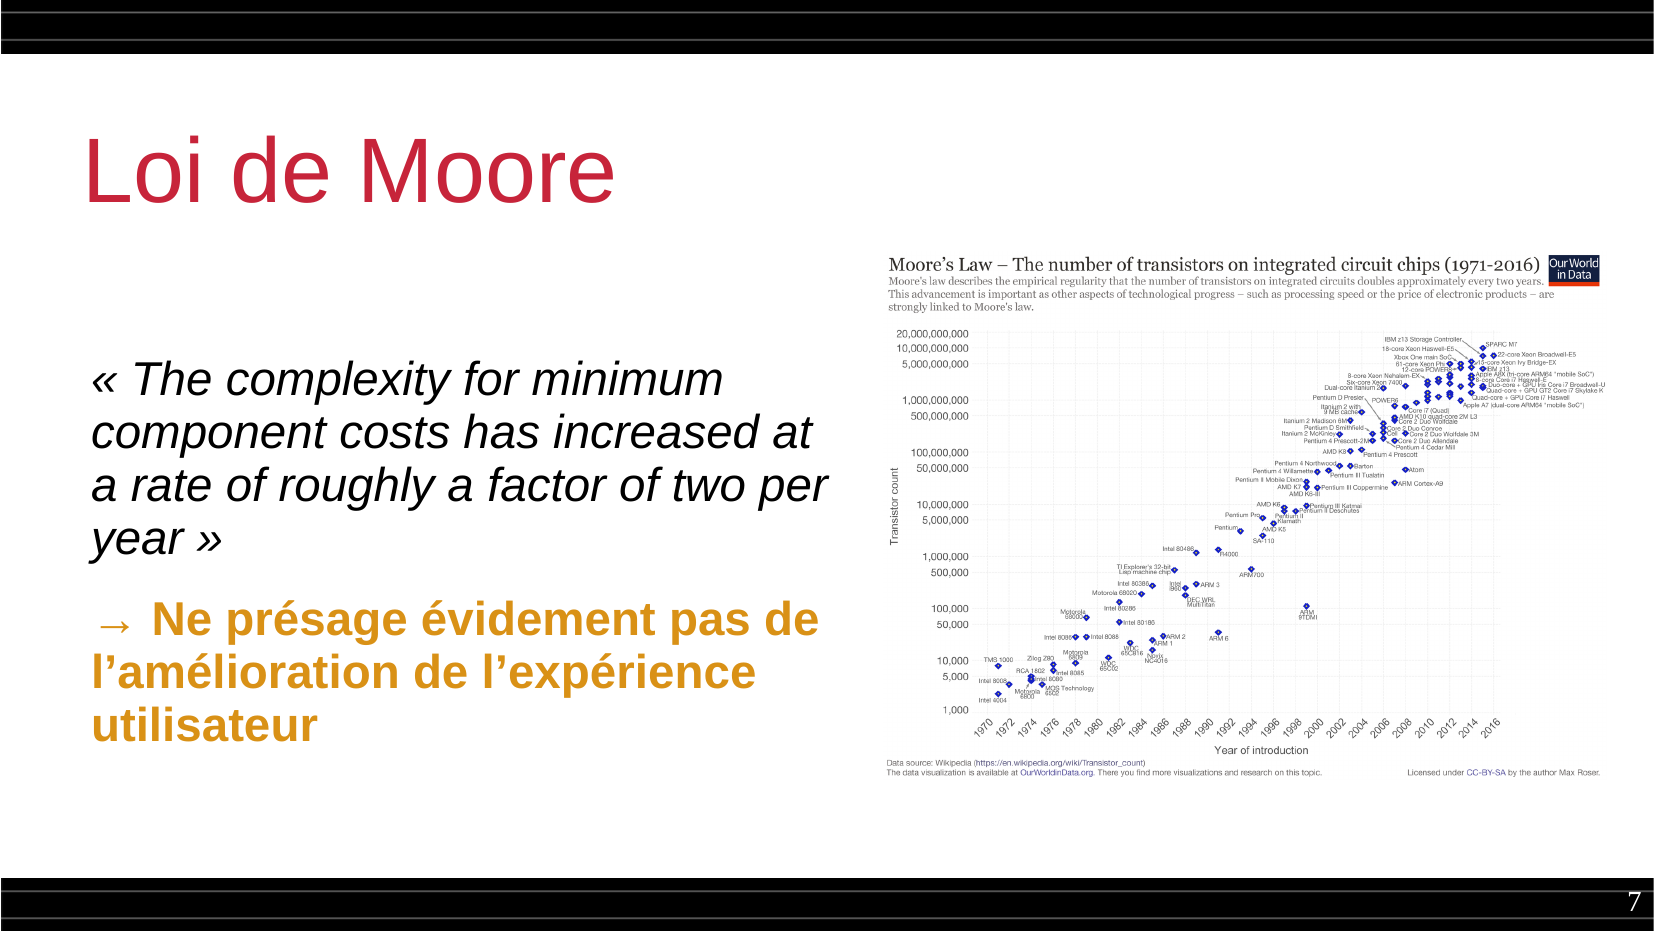

# Loi de Moore
« The complexity for minimum component costs has increased at a rate of roughly a factor of two per year »
→ Ne présage évidement pas de l’amélioration de l’expérience utilisateur